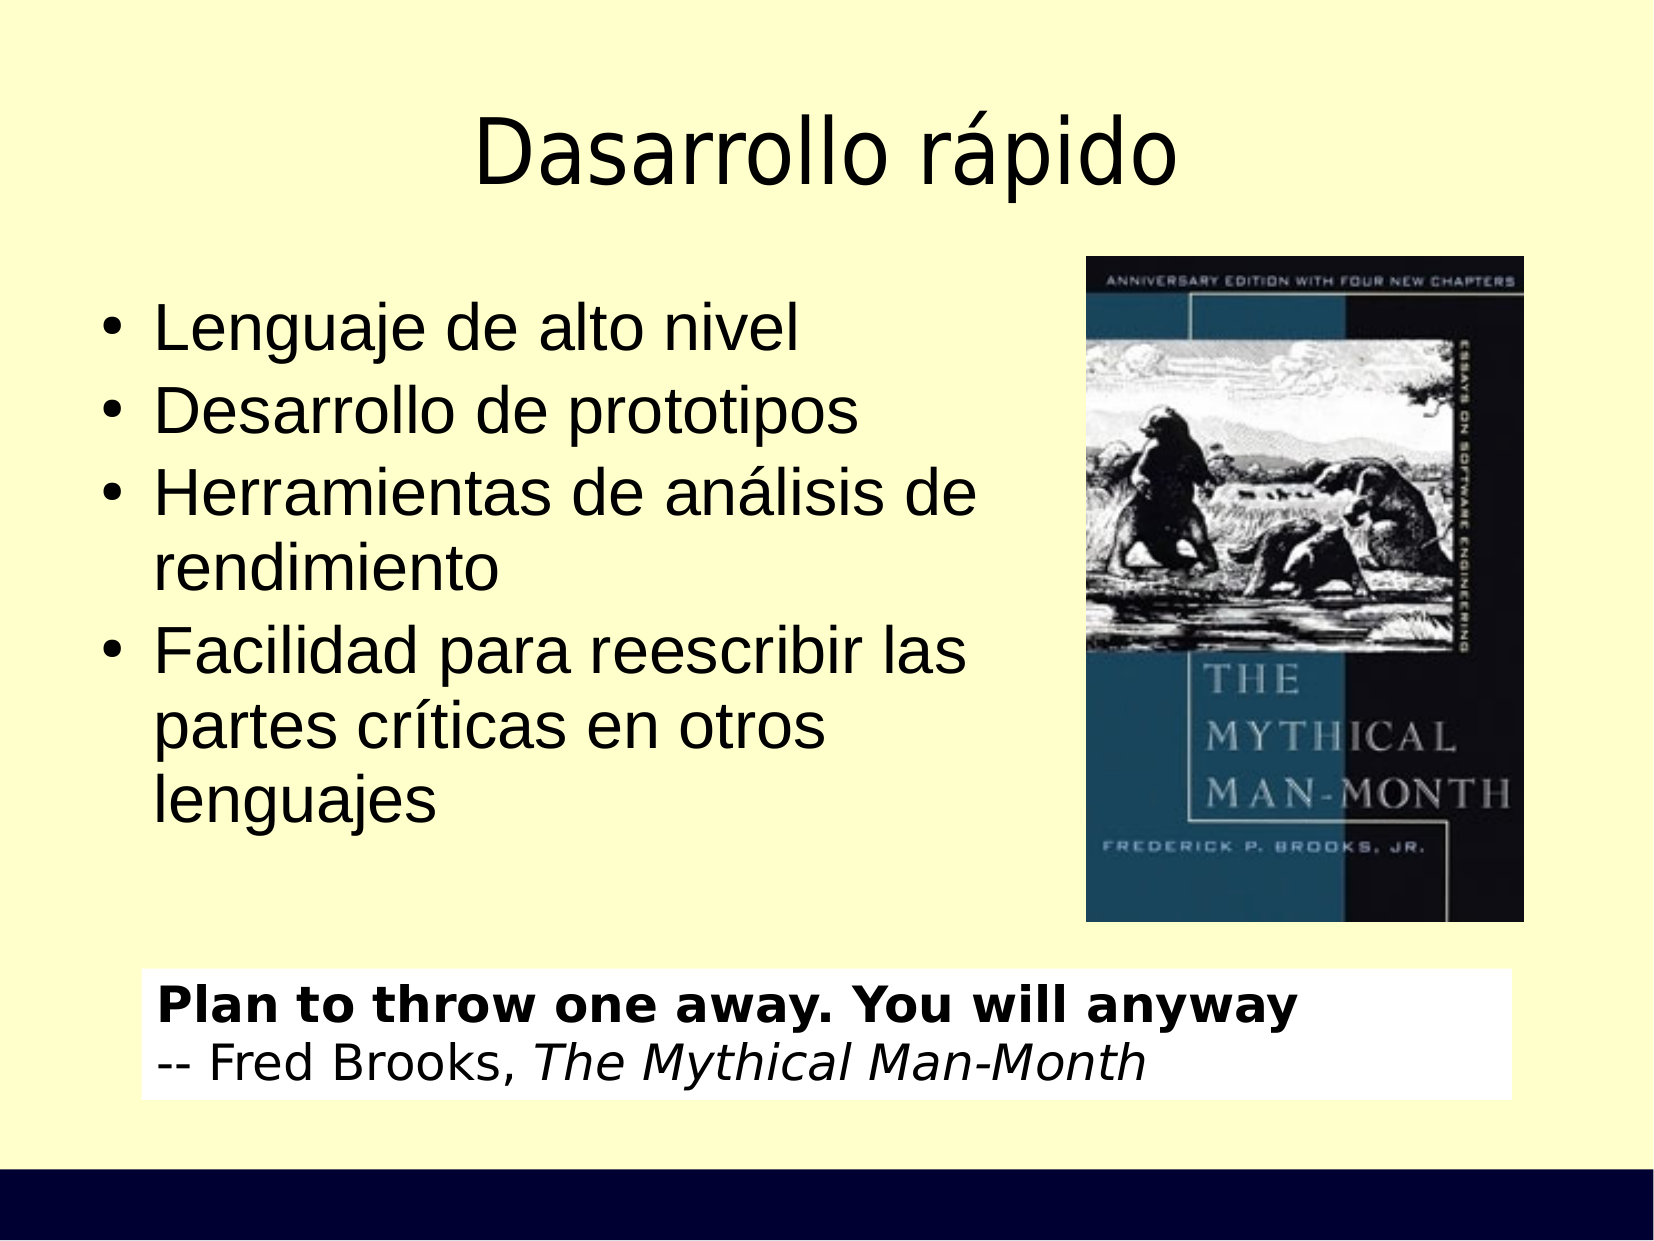

# Dasarrollo rápido
Lenguaje de alto nivel
Desarrollo de prototipos
Herramientas de análisis de rendimiento
Facilidad para reescribir las partes críticas en otros lenguajes
Plan to throw one away. You will anyway
-- Fred Brooks, The Mythical Man-Month